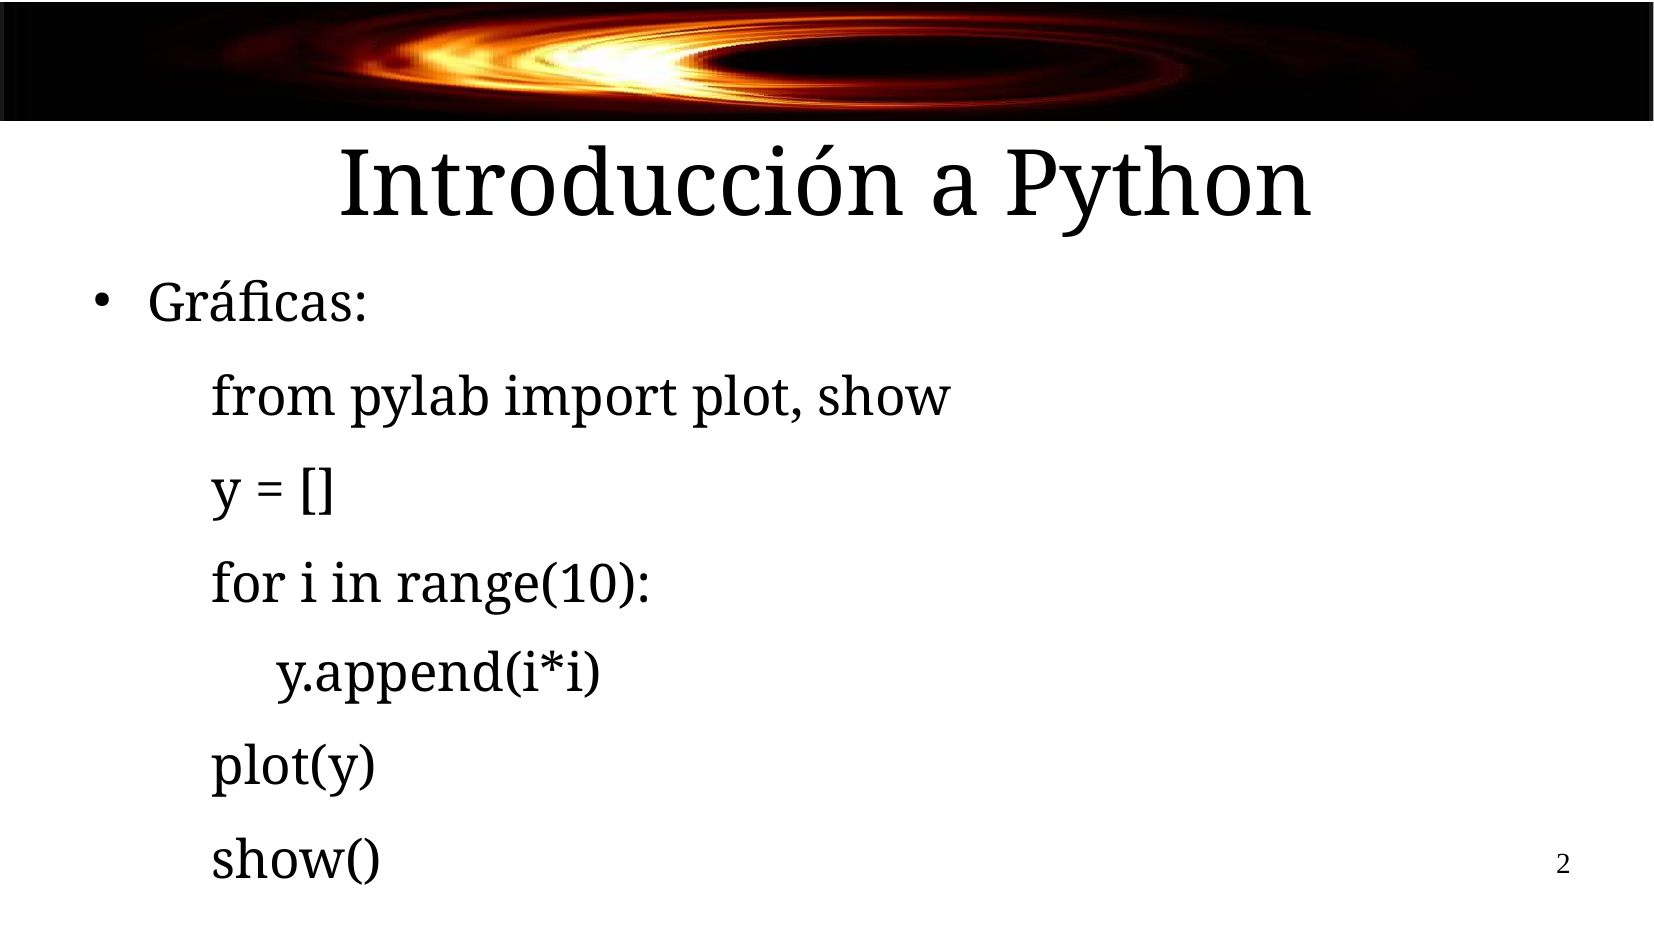

Introducción a Python
# Gráficas:
from pylab import plot, show
y = []
for i in range(10):
y.append(i*i)
plot(y)
show()
2